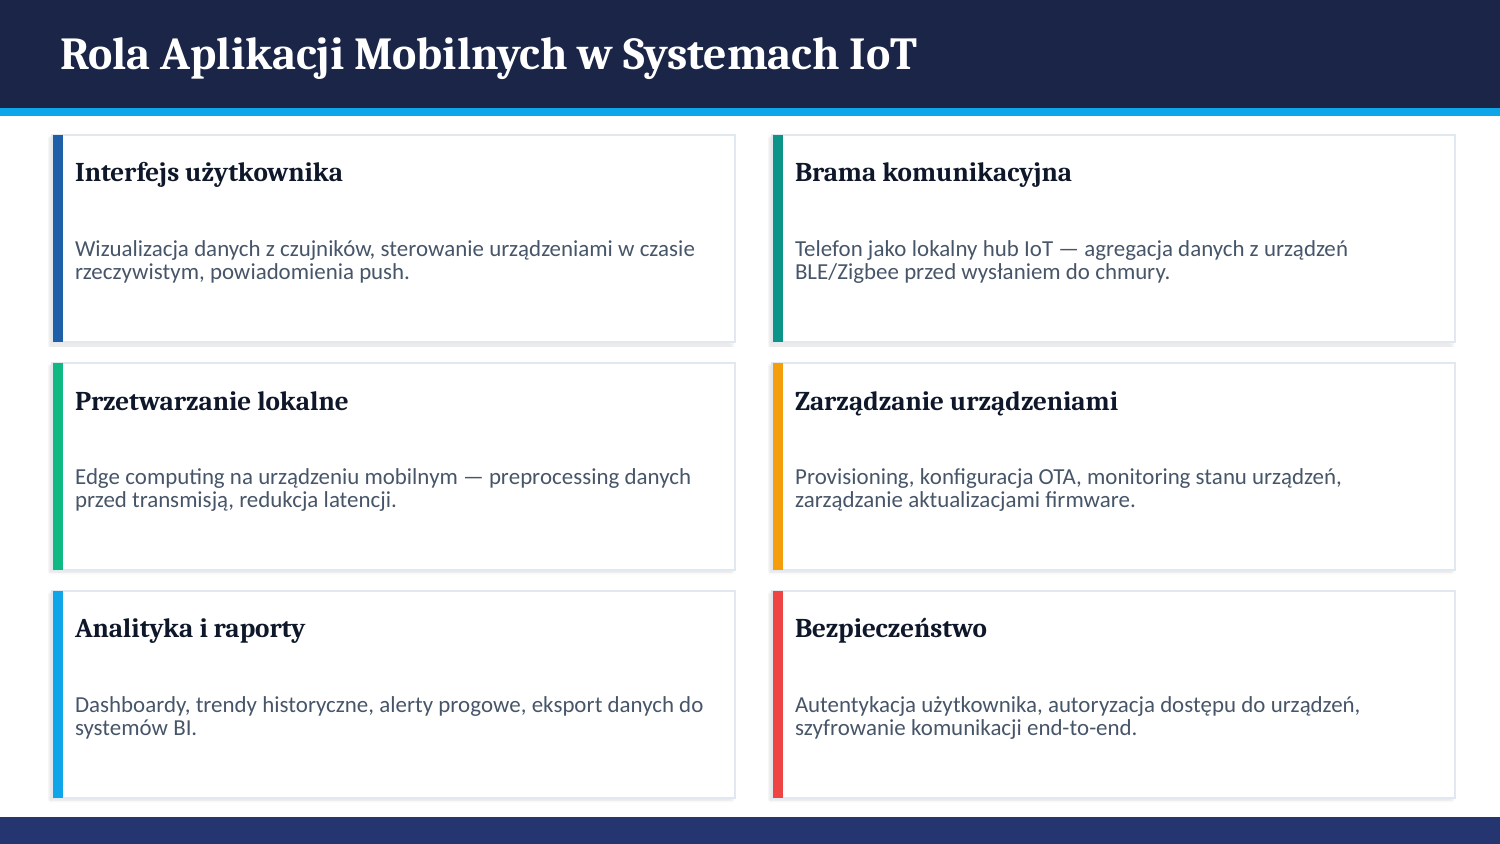

Rola Aplikacji Mobilnych w Systemach IoT
Interfejs użytkownika
Brama komunikacyjna
Wizualizacja danych z czujników, sterowanie urządzeniami w czasie rzeczywistym, powiadomienia push.
Telefon jako lokalny hub IoT — agregacja danych z urządzeń BLE/Zigbee przed wysłaniem do chmury.
Przetwarzanie lokalne
Zarządzanie urządzeniami
Edge computing na urządzeniu mobilnym — preprocessing danych przed transmisją, redukcja latencji.
Provisioning, konfiguracja OTA, monitoring stanu urządzeń, zarządzanie aktualizacjami firmware.
Analityka i raporty
Bezpieczeństwo
Dashboardy, trendy historyczne, alerty progowe, eksport danych do systemów BI.
Autentykacja użytkownika, autoryzacja dostępu do urządzeń, szyfrowanie komunikacji end-to-end.